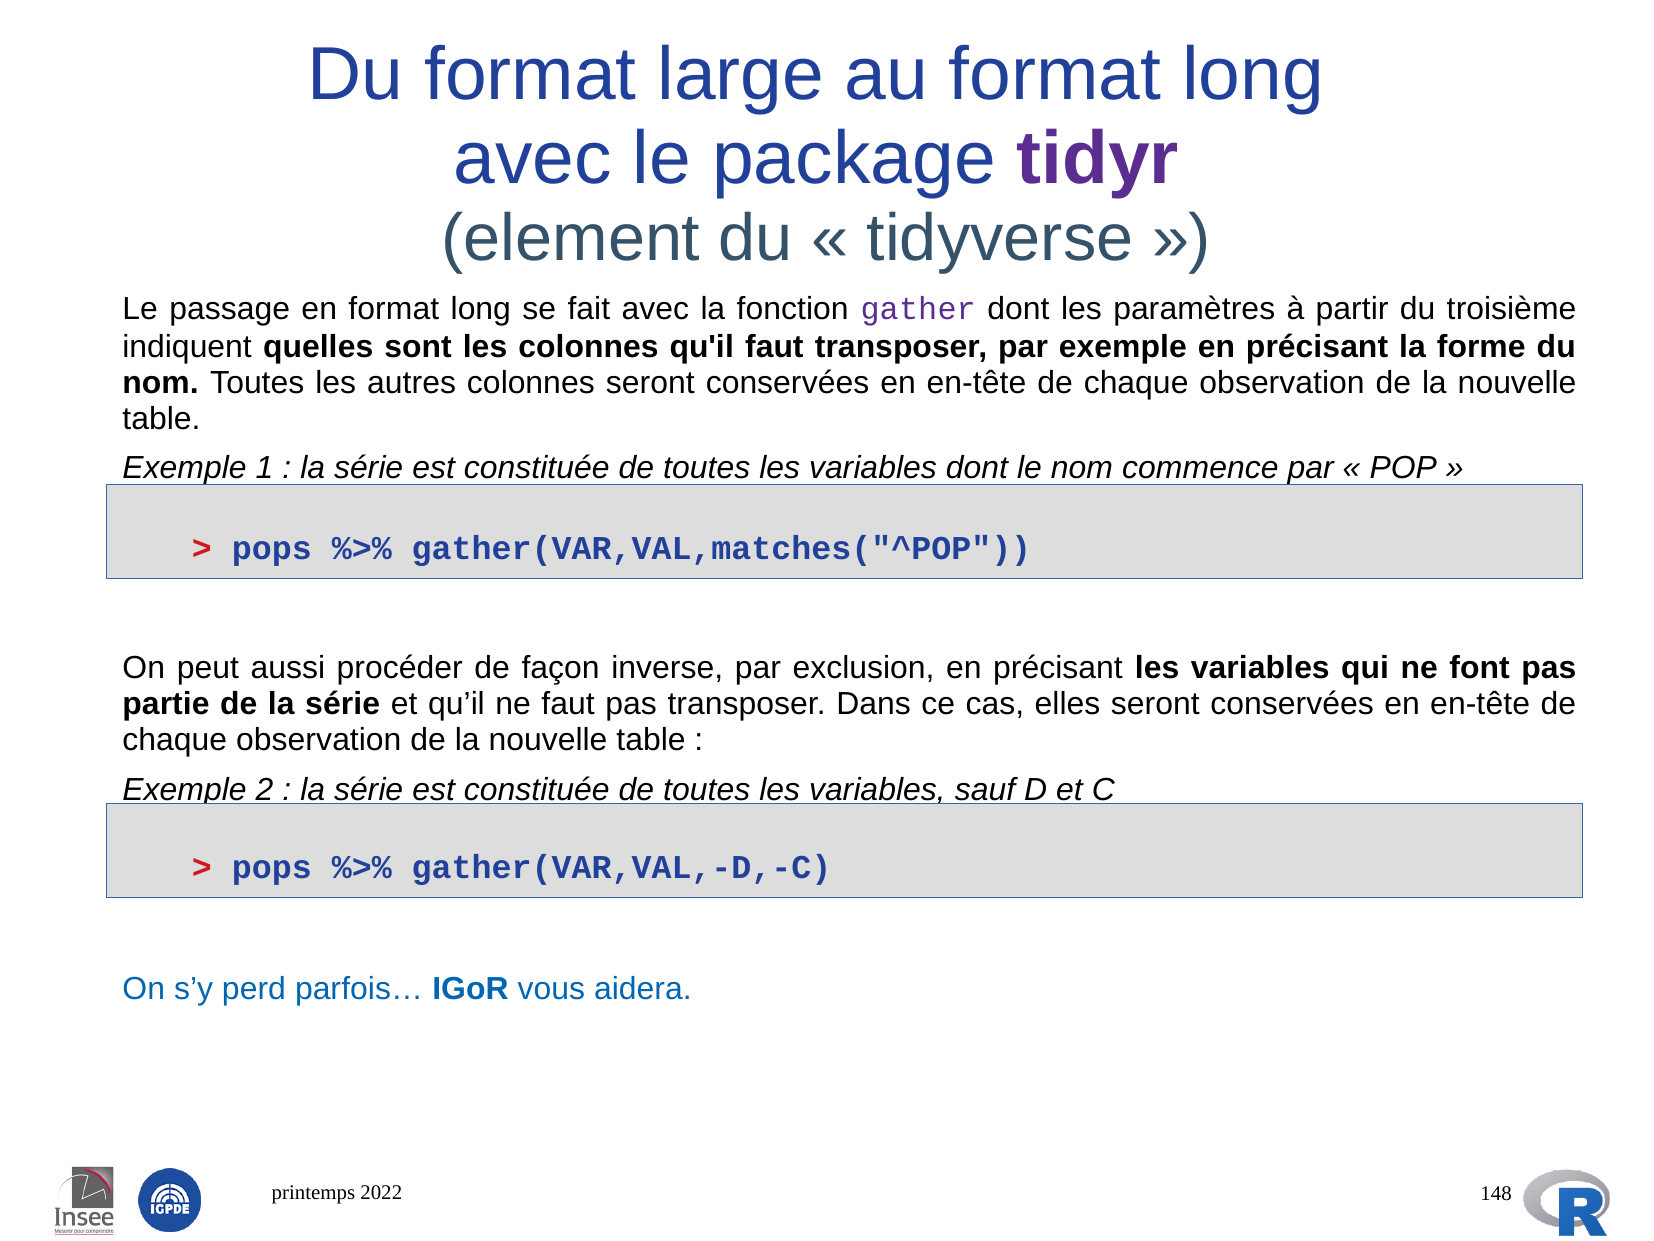

# Du format large au format long avec le package tidyr (element du « tidyverse »)
Le passage en format long se fait avec la fonction gather dont les paramètres à partir du troisième indiquent quelles sont les colonnes qu'il faut transposer, par exemple en précisant la forme du nom. Toutes les autres colonnes seront conservées en en-tête de chaque observation de la nouvelle table.
Exemple 1 : la série est constituée de toutes les variables dont le nom commence par « POP »
On peut aussi procéder de façon inverse, par exclusion, en précisant les variables qui ne font pas partie de la série et qu’il ne faut pas transposer. Dans ce cas, elles seront conservées en en-tête de chaque observation de la nouvelle table :
Exemple 2 : la série est constituée de toutes les variables, sauf D et C
On s’y perd parfois… IGoR vous aidera.
> pops %>% gather(VAR,VAL,matches("^POP"))
> pops %>% gather(VAR,VAL,-D,-C)
printemps 2022
148